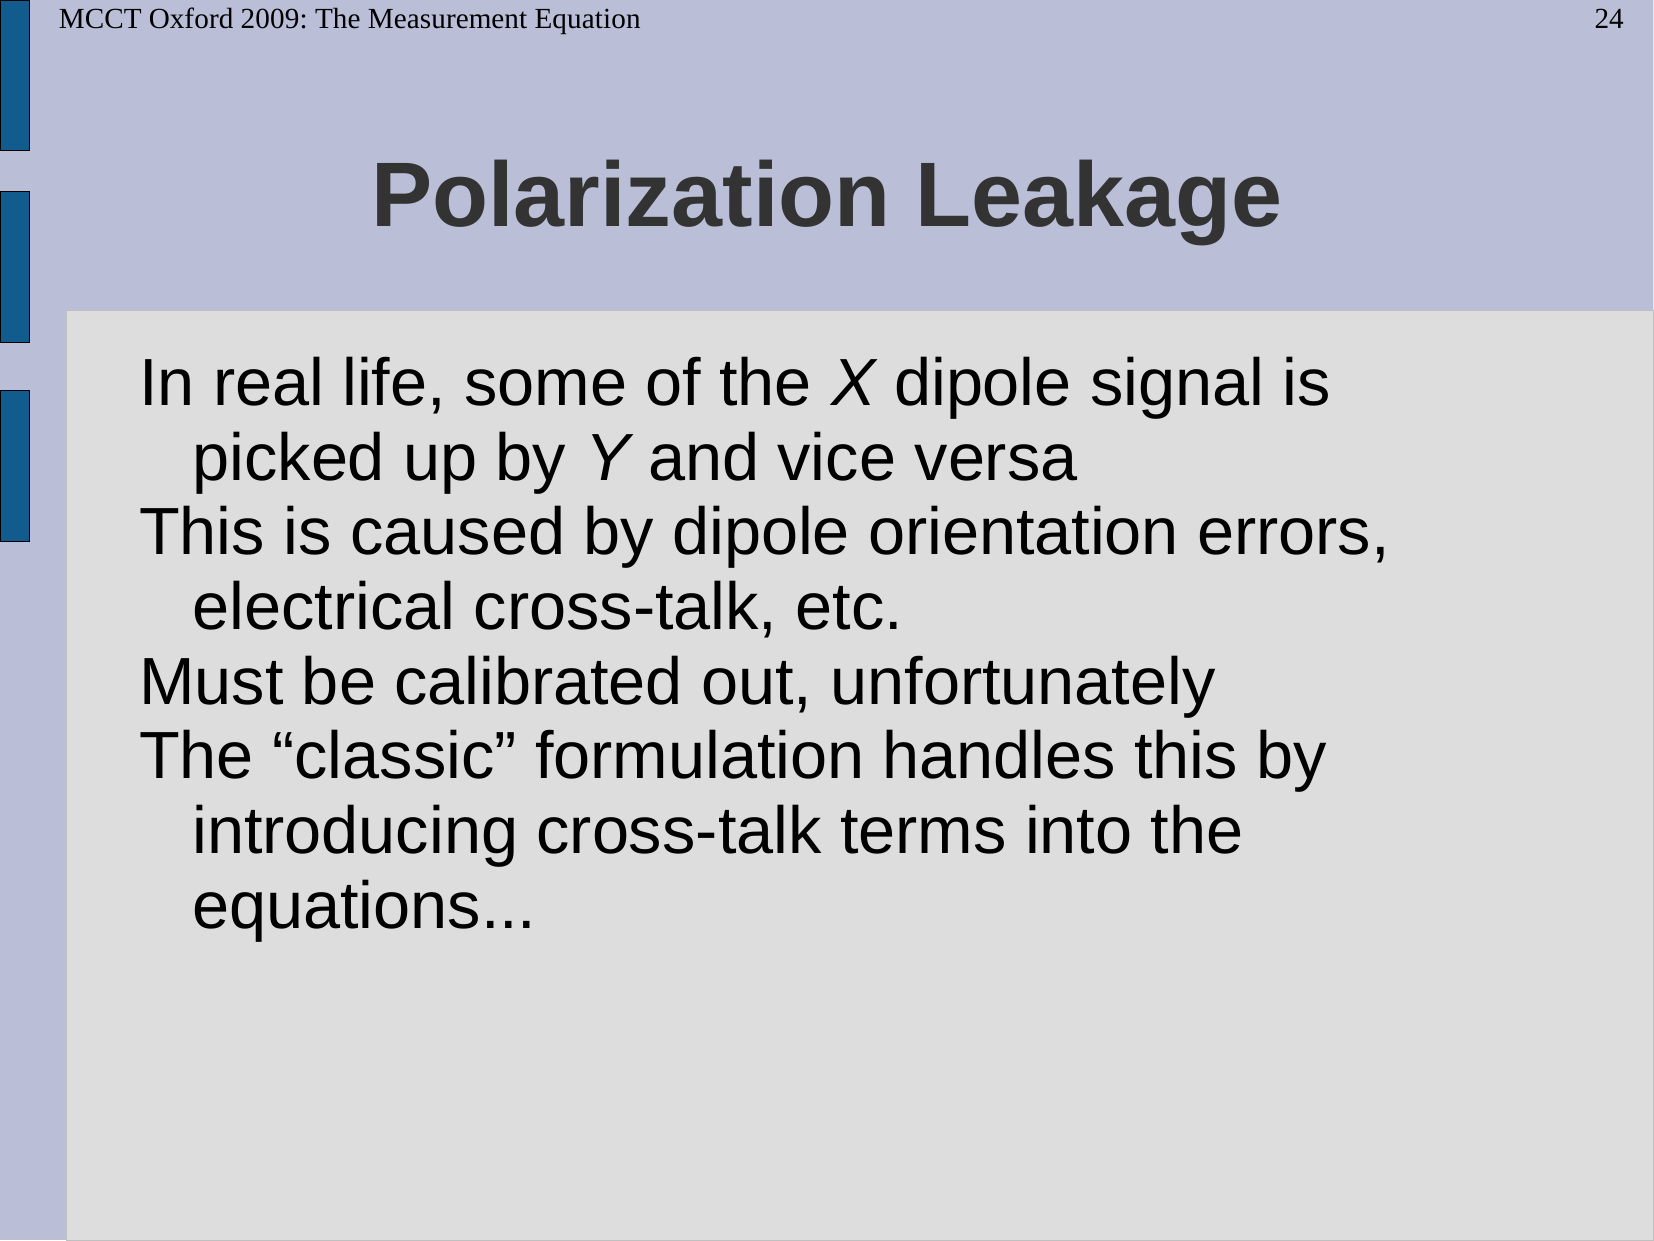

MCCT Oxford 2009: The Measurement Equation
24
# Polarization Leakage
In real life, some of the X dipole signal is picked up by Y and vice versa
This is caused by dipole orientation errors, electrical cross-talk, etc.
Must be calibrated out, unfortunately
The “classic” formulation handles this by introducing cross-talk terms into the equations...